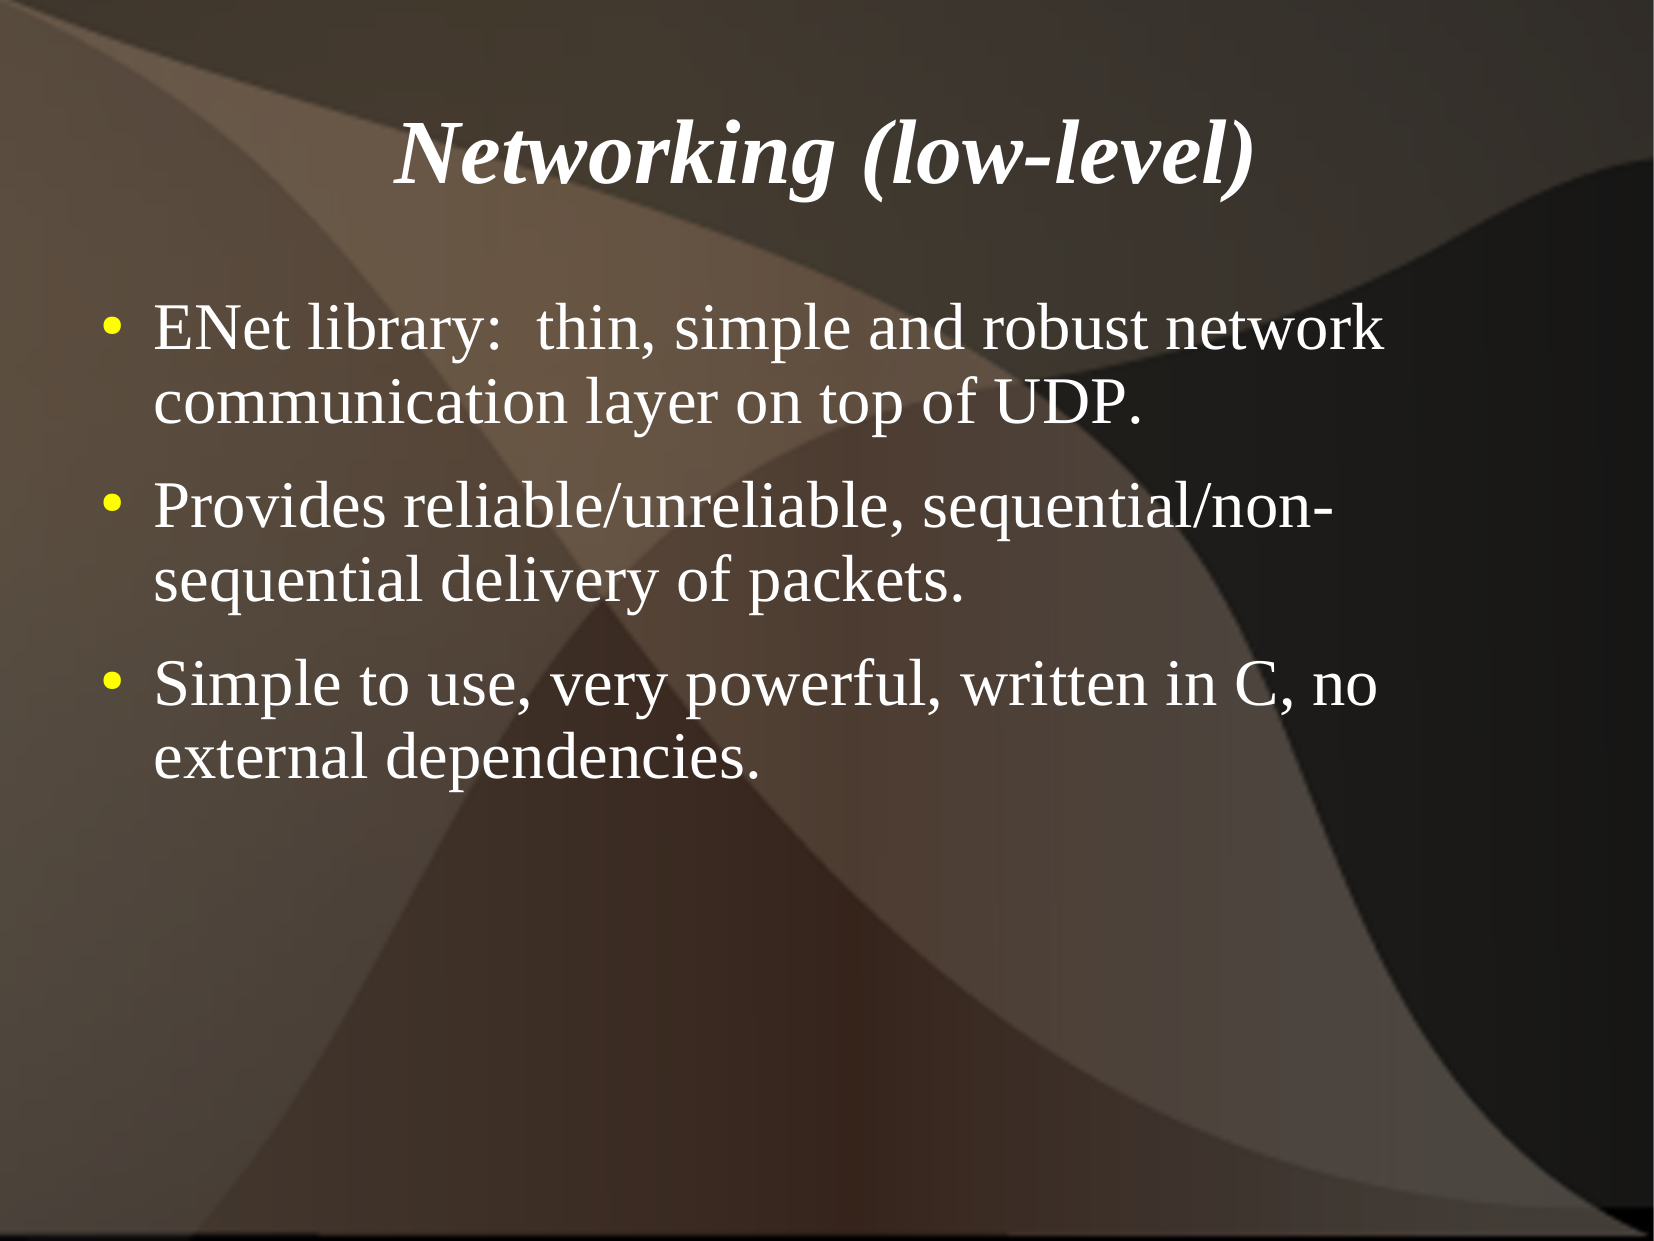

# Networking (low-level)
ENet library: thin, simple and robust network communication layer on top of UDP.
Provides reliable/unreliable, sequential/non-sequential delivery of packets.
Simple to use, very powerful, written in C, no external dependencies.